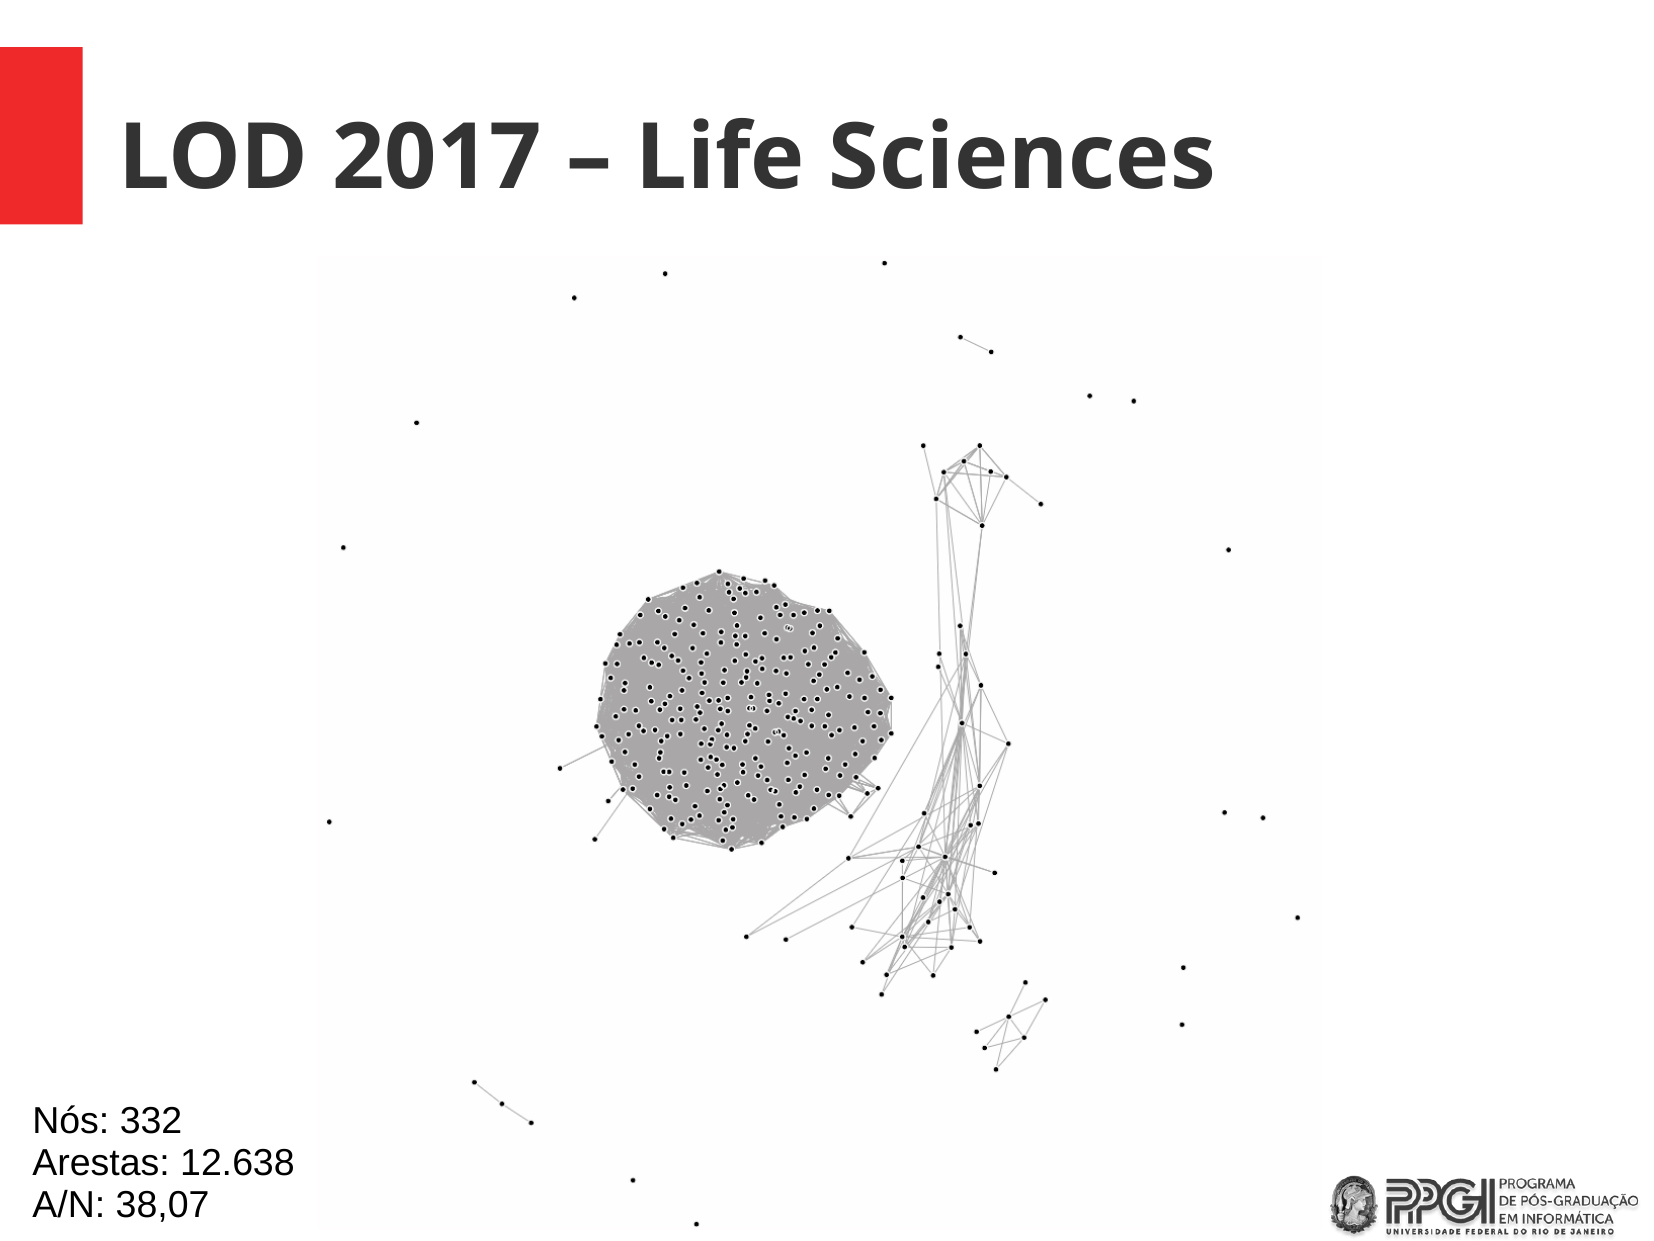

# LOD 2017 – Life Sciences
Nós: 332
Arestas: 12.638
A/N: 38,07